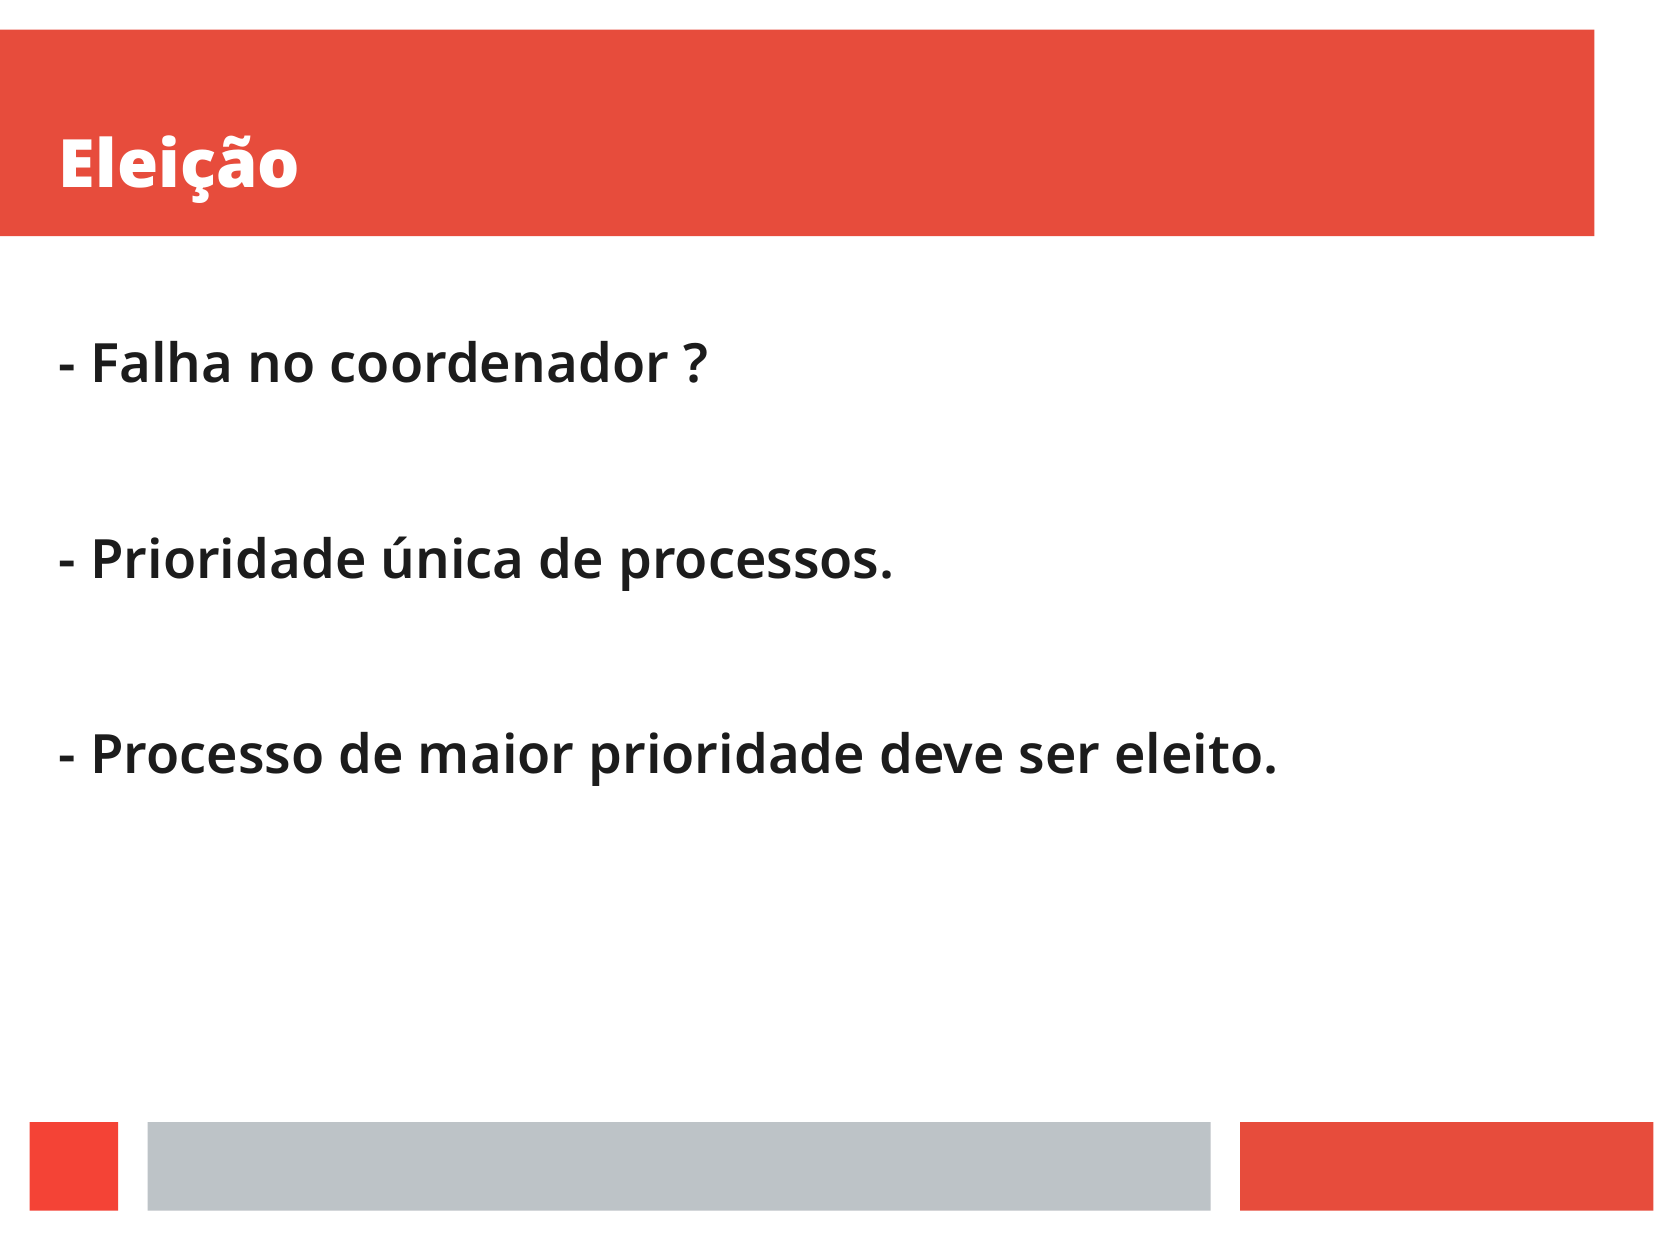

# Eleição
- Falha no coordenador ?
- Prioridade única de processos.
- Processo de maior prioridade deve ser eleito.